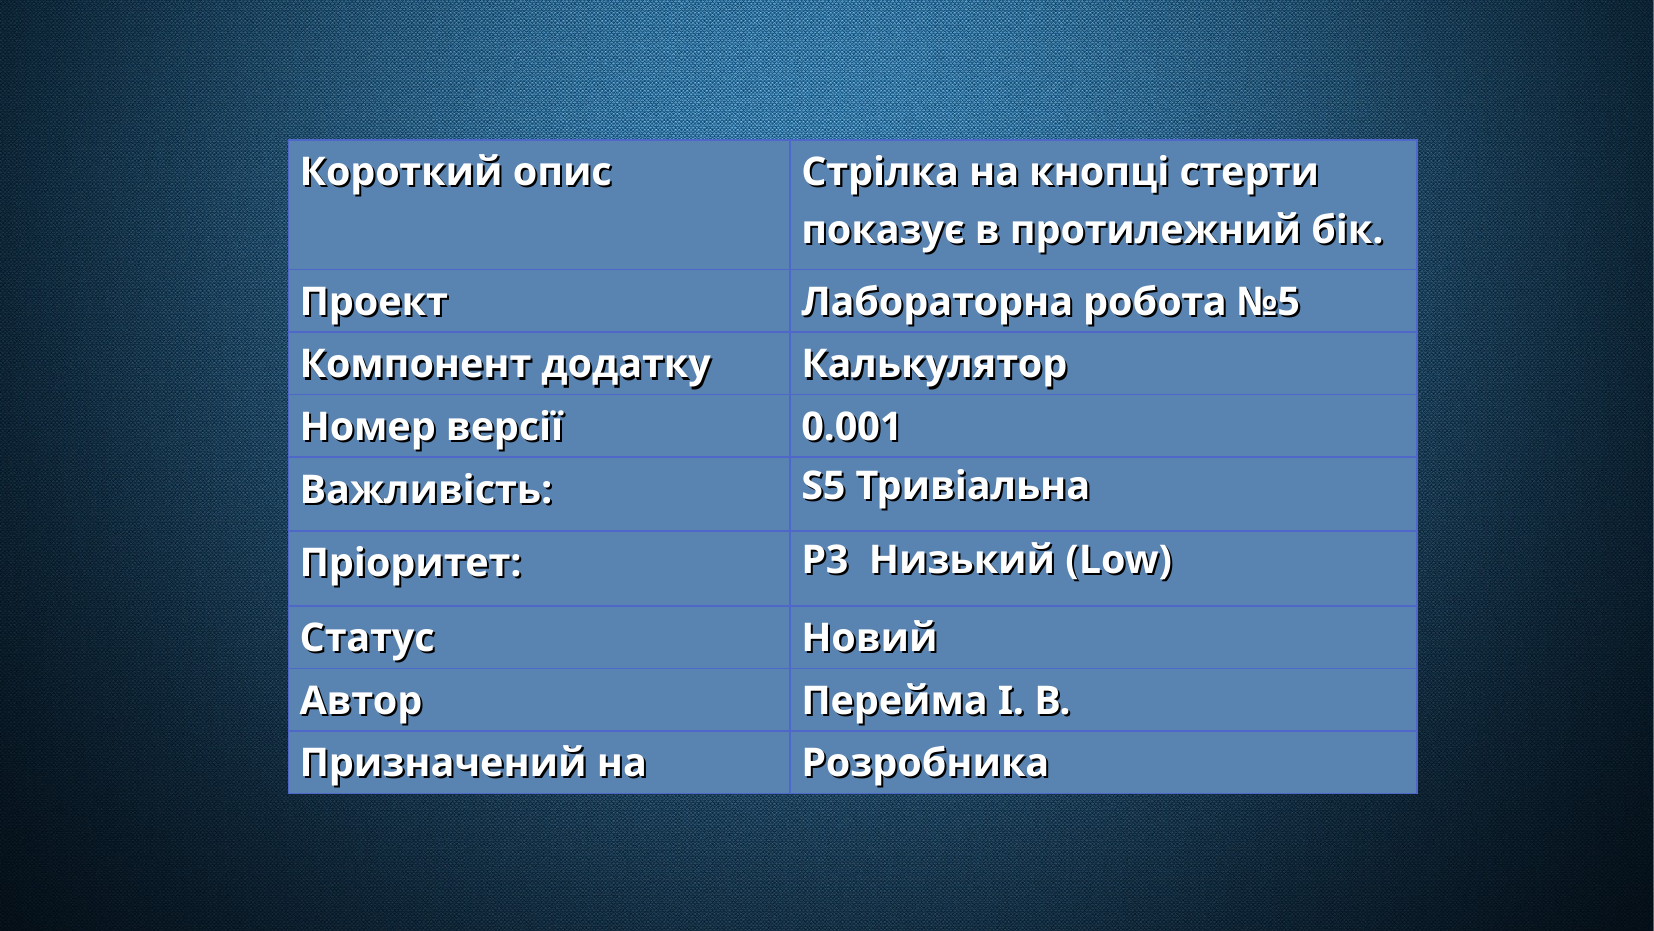

| Короткий опис | Стрілка на кнопці стерти показує в протилежний бік. |
| --- | --- |
| Проект | Лабораторна робота №5 |
| Компонент додатку | Калькулятор |
| Номер версії | 0.001 |
| Важливість: | S5 Тривіальна |
| Пріоритет: | P3 Низький (Low) |
| Статус | Новий |
| Автор | Перейма І. В. |
| Призначений на | Розробника |